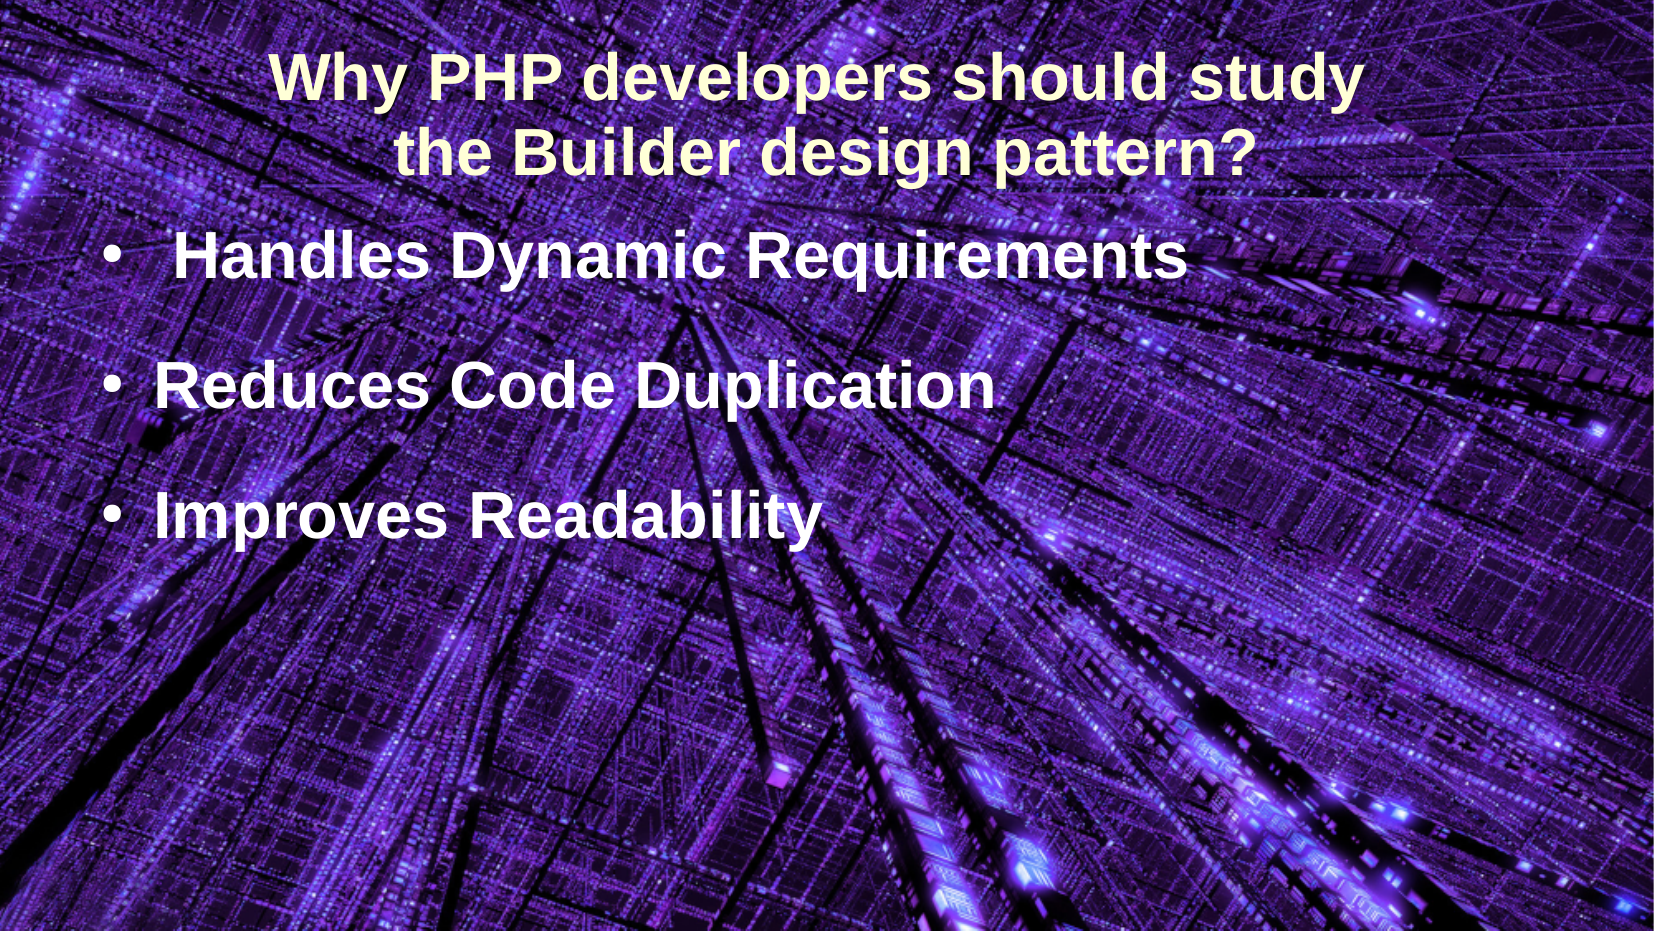

# Why PHP developers should study the Builder design pattern?
 Handles Dynamic Requirements
Reduces Code Duplication
Improves Readability